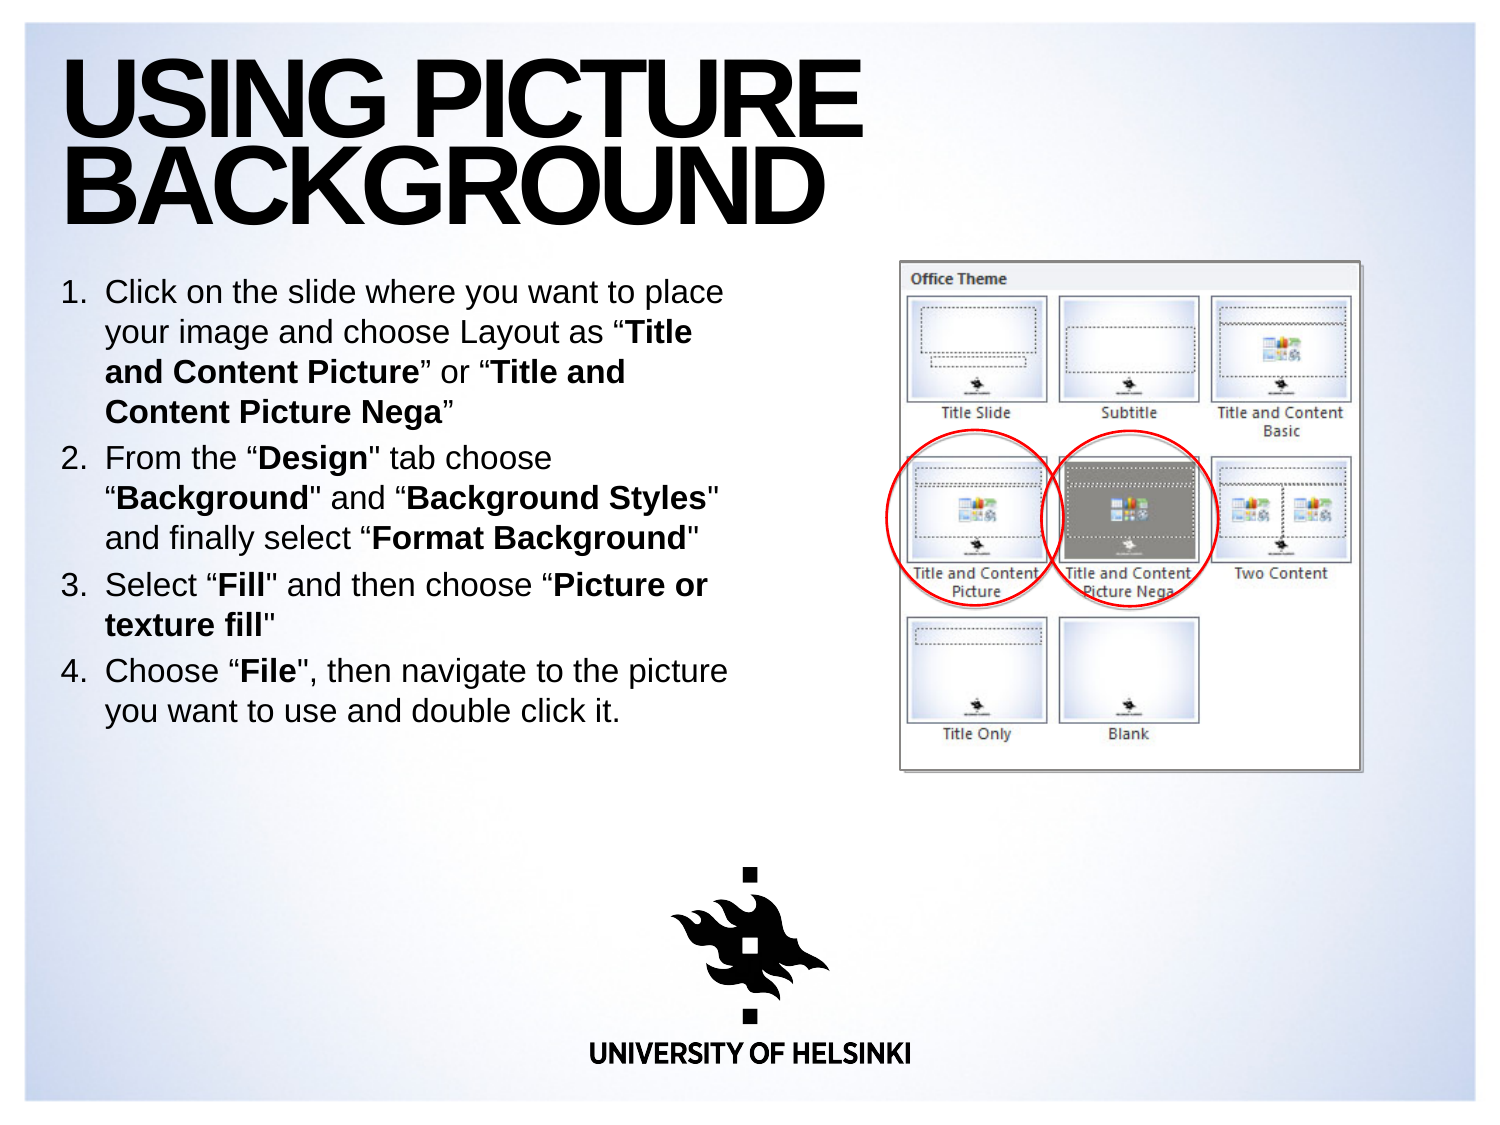

USING PICTURE BACKGROUND
# 1. 	Click on the slide where you want to place your image and choose Layout as “Title and Content Picture” or “Title and Content Picture Nega”
2. 	From the “Design" tab choose “Background" and “Background Styles" and finally select “Format Background"
3. 	Select “Fill" and then choose “Picture or texture fill"
4. 	Choose “File", then navigate to the picture you want to use and double click it.